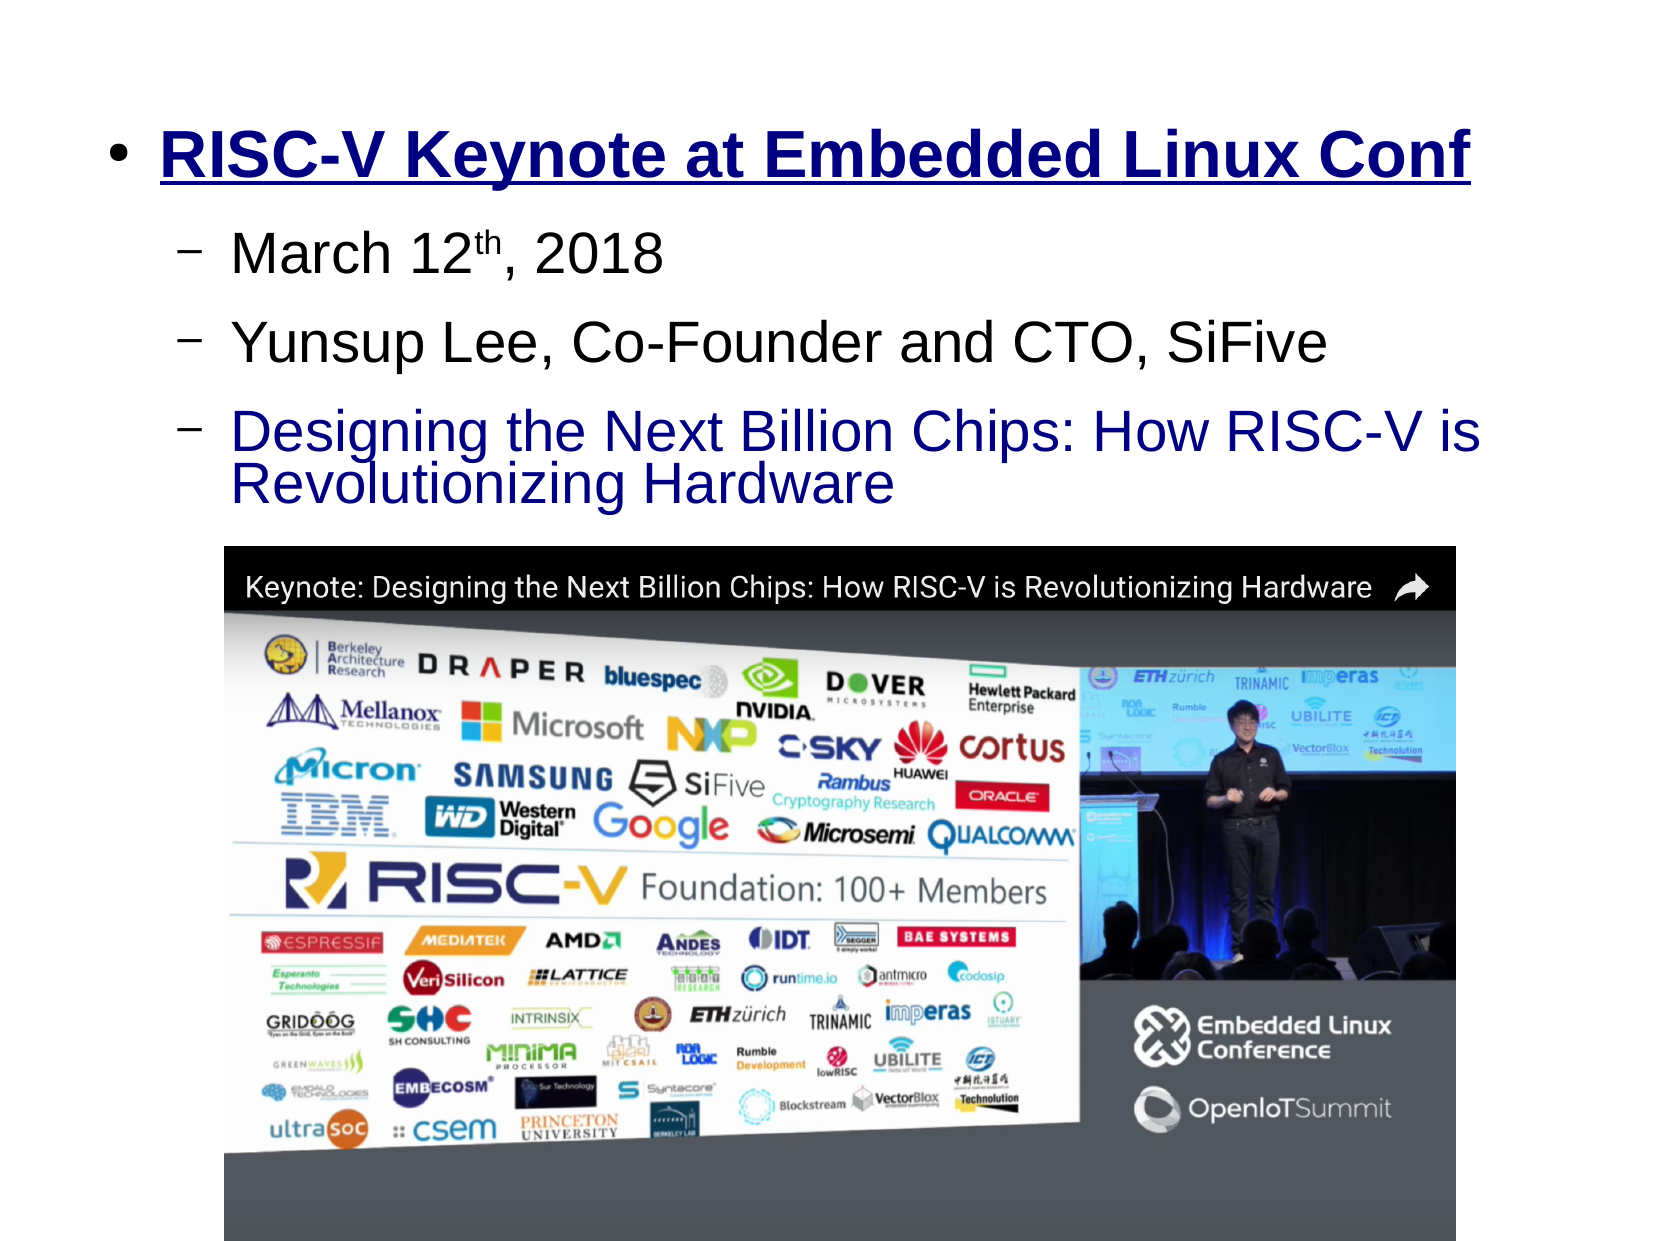

# RISC-V Keynote at Embedded Linux Conf
March 12th, 2018
Yunsup Lee, Co-Founder and CTO, SiFive
Designing the Next Billion Chips: How RISC-V is Revolutionizing Hardware